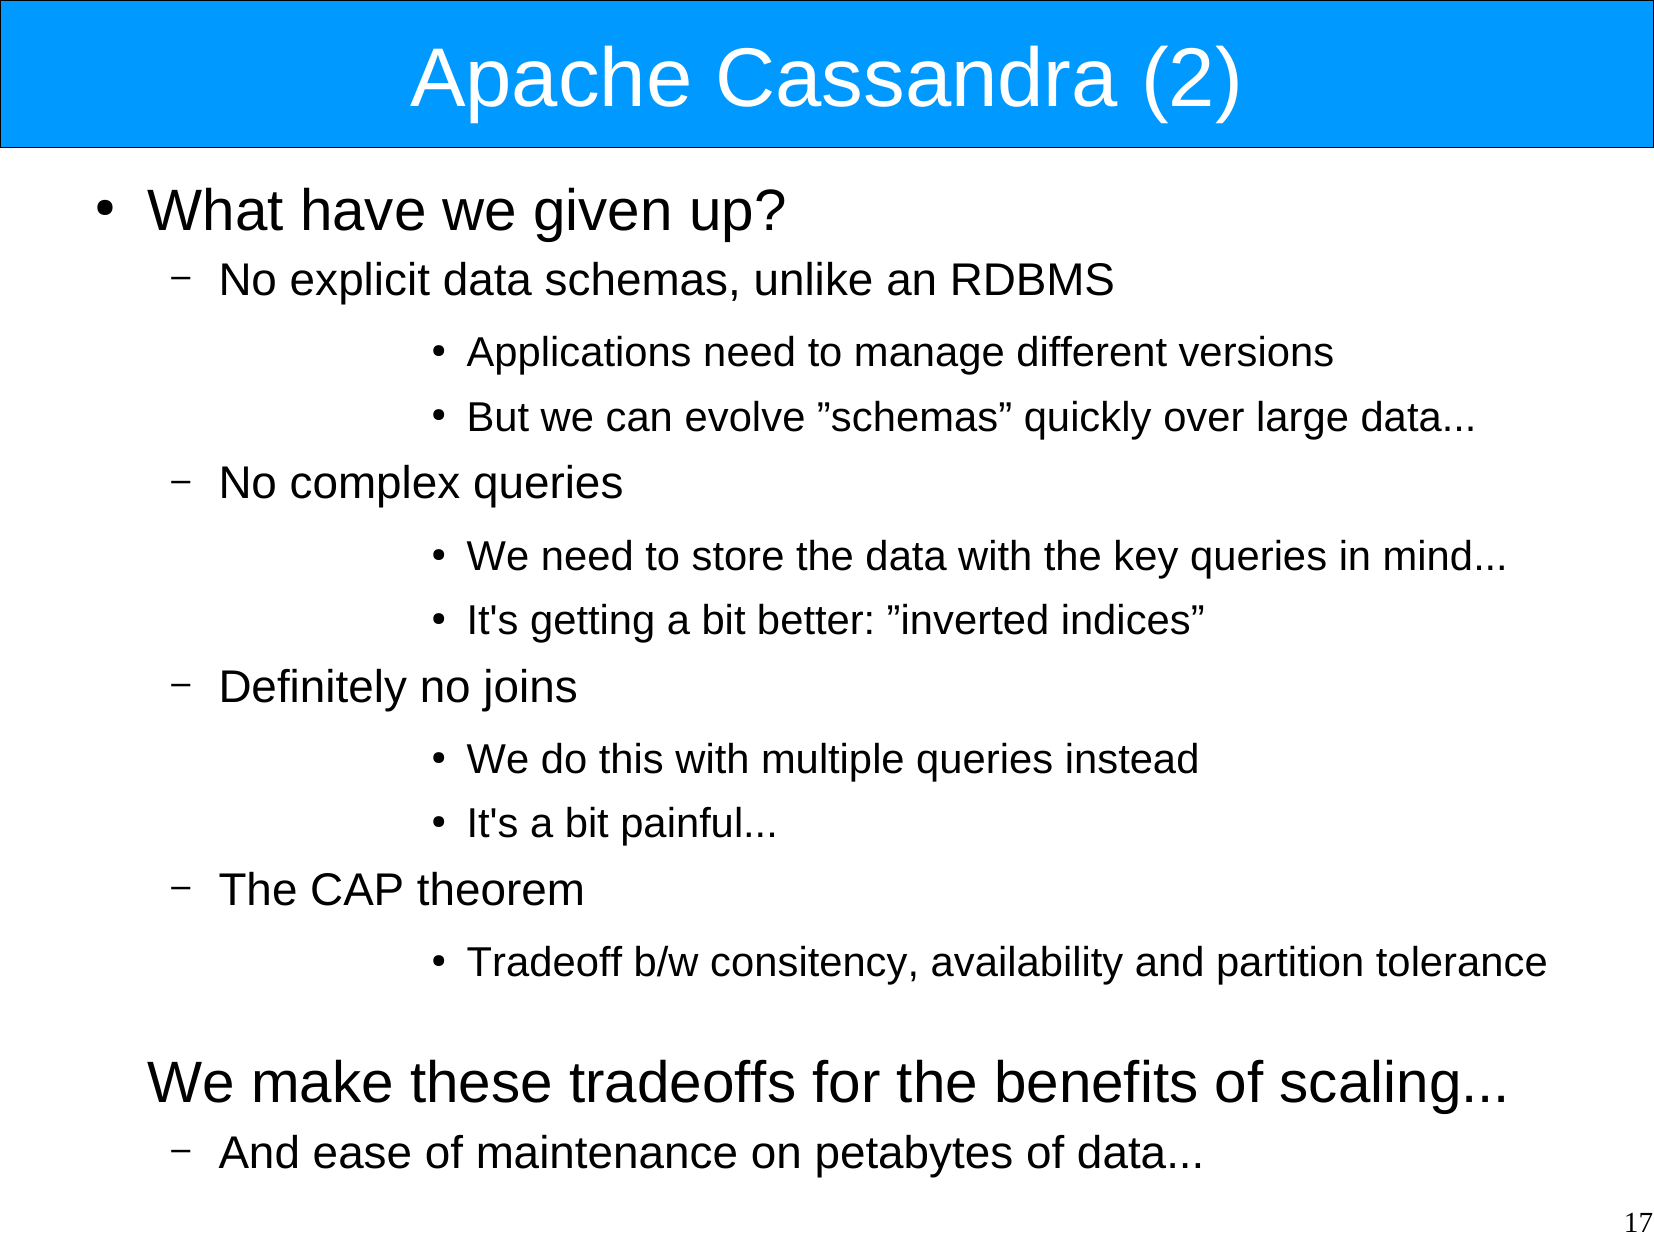

# Apache Cassandra (2)
What have we given up?
No explicit data schemas, unlike an RDBMS
Applications need to manage different versions
But we can evolve ”schemas” quickly over large data...
No complex queries
We need to store the data with the key queries in mind...
It's getting a bit better: ”inverted indices”
Definitely no joins
We do this with multiple queries instead
It's a bit painful...
The CAP theorem
Tradeoff b/w consitency, availability and partition tolerance
We make these tradeoffs for the benefits of scaling...
And ease of maintenance on petabytes of data...
17